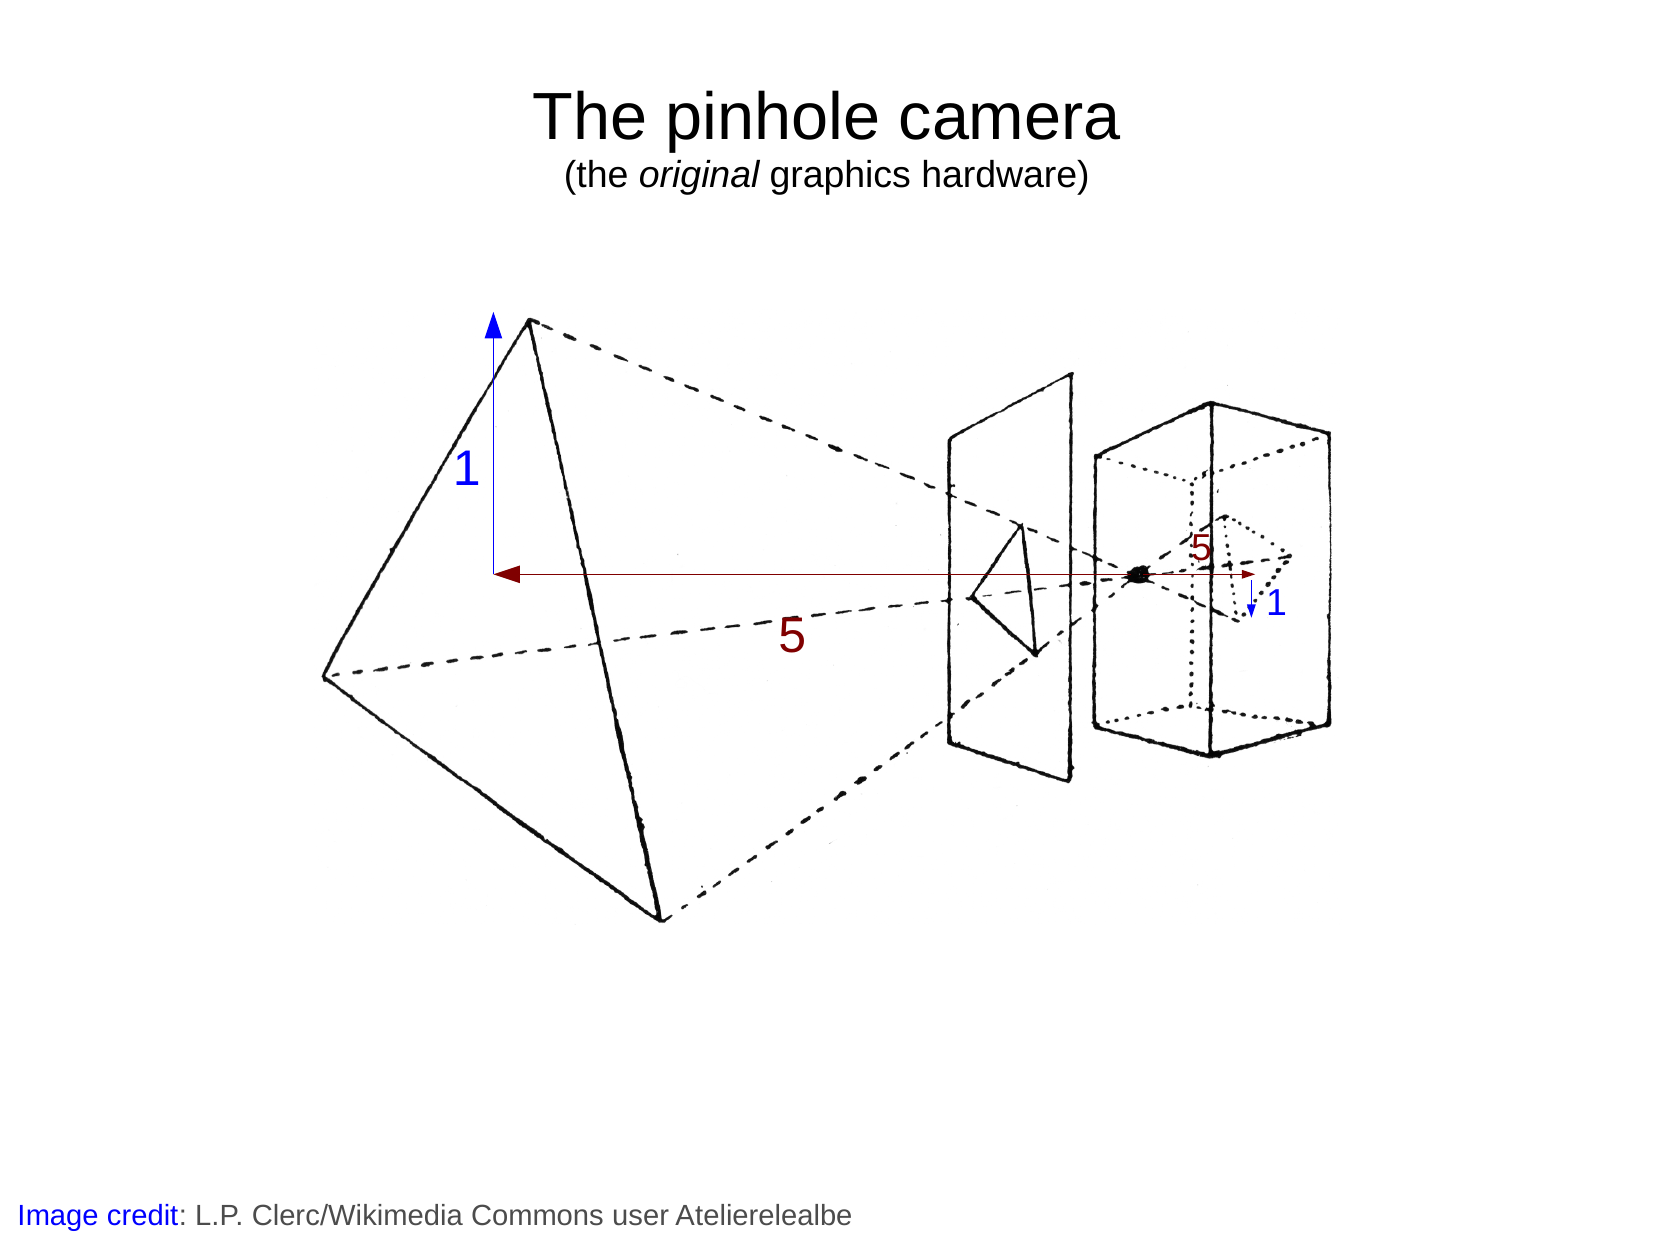

# The pinhole camera
(the original graphics hardware)
1
5
1
5
Image credit: L.P. Clerc/Wikimedia Commons user Atelierelealbe